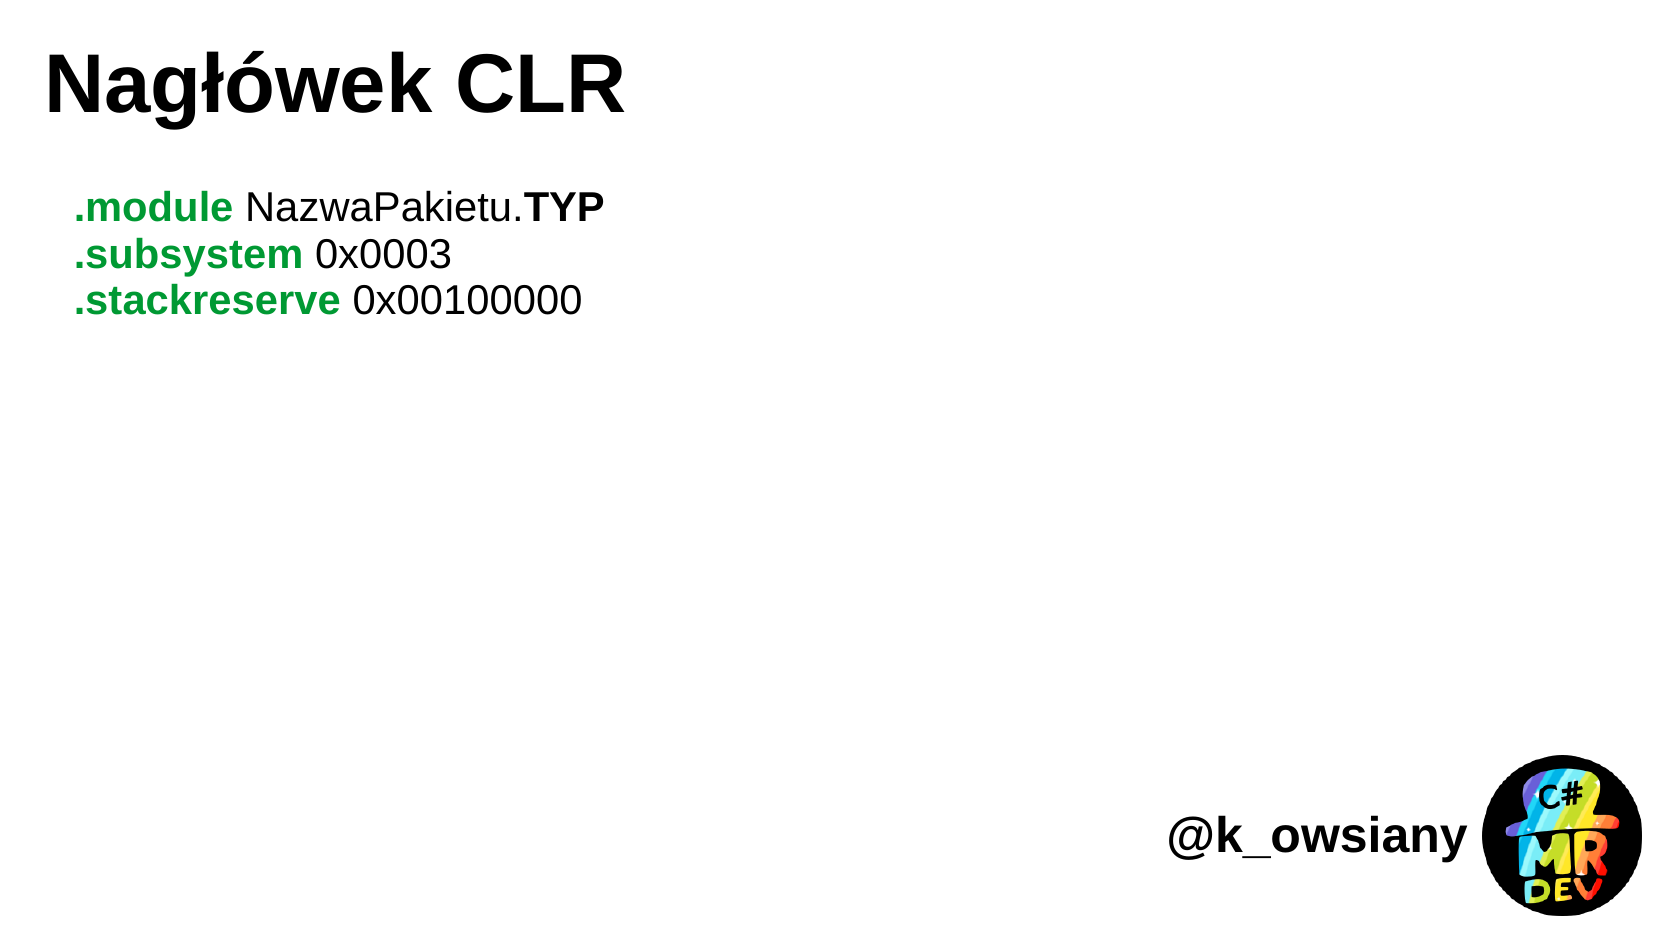

Nagłówek CLR
.module NazwaPakietu.TYP
.subsystem 0x0003
.stackreserve 0x00100000